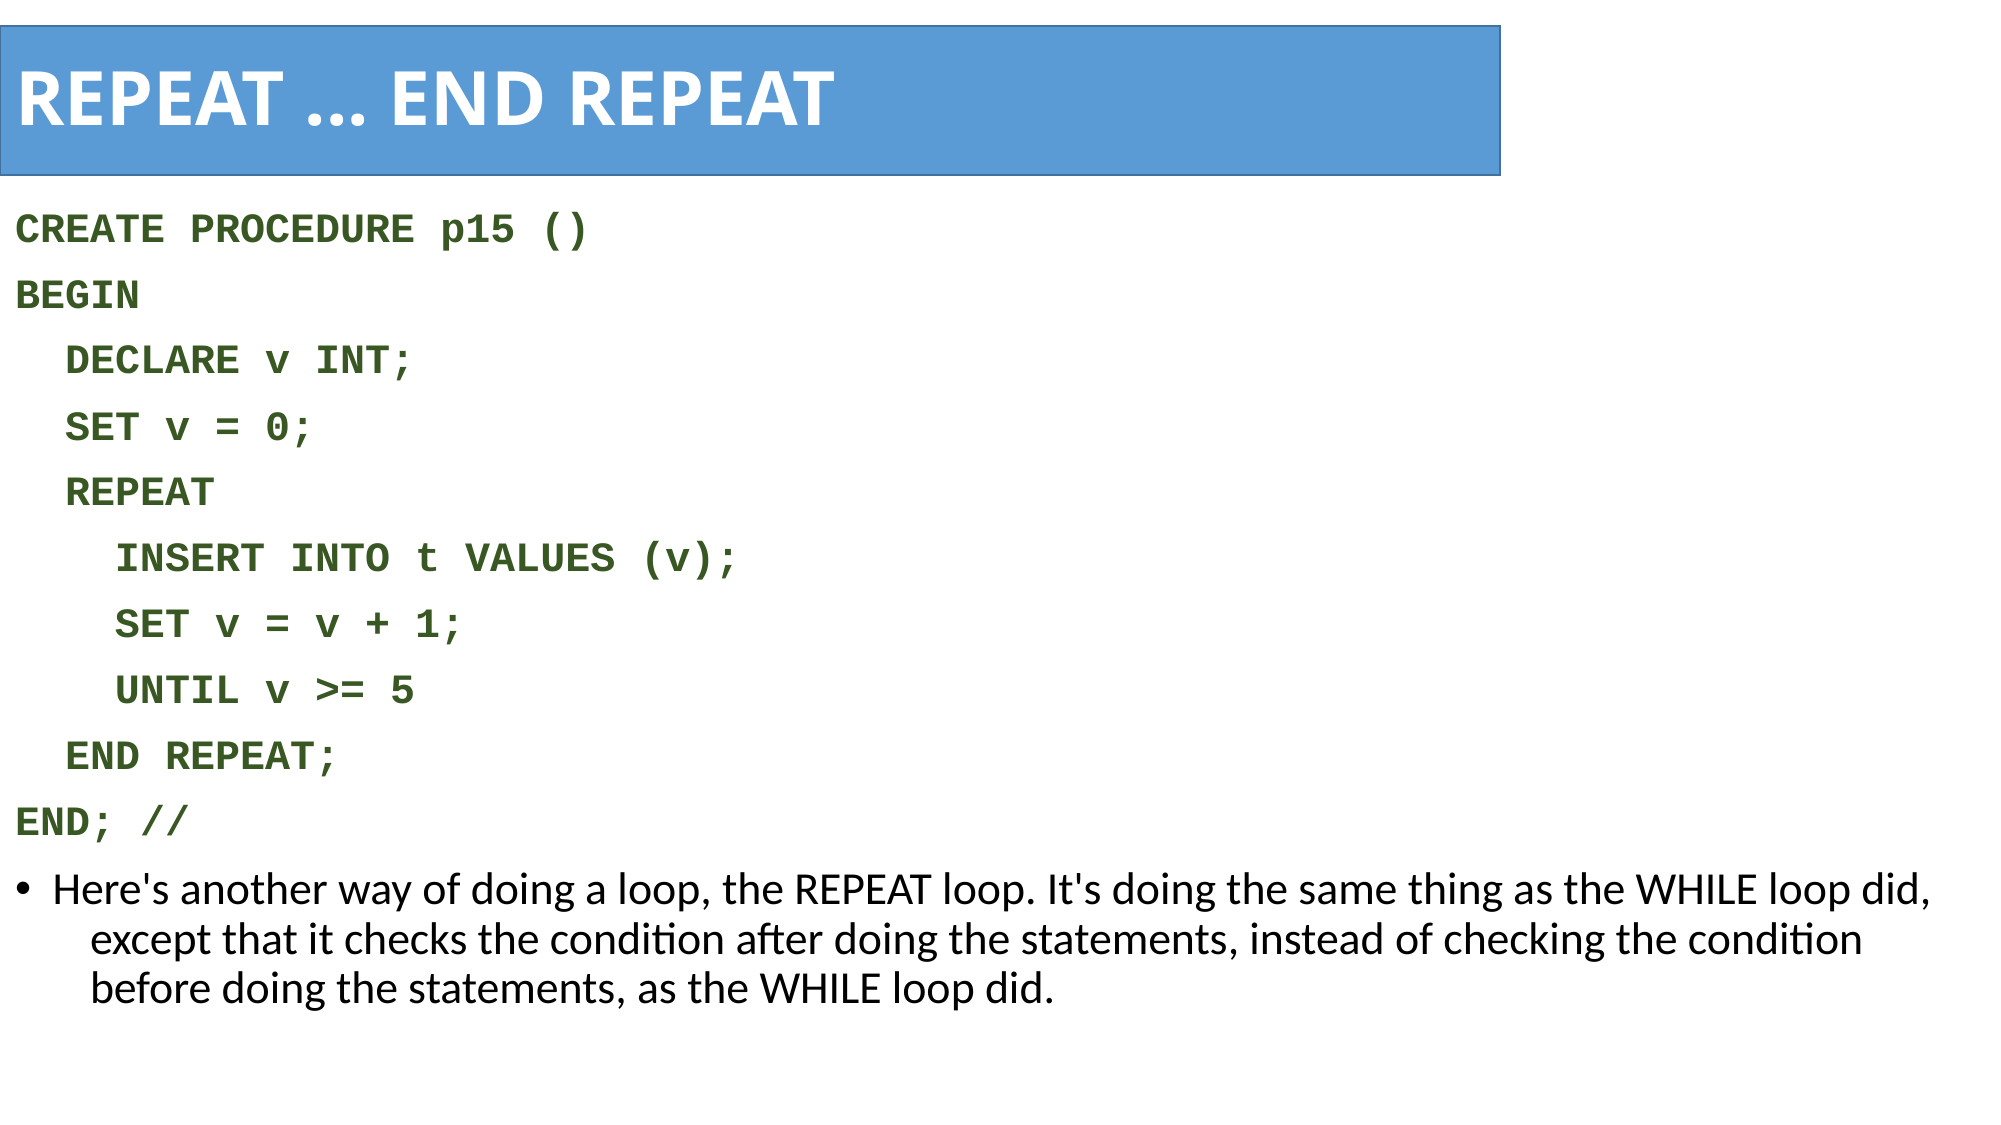

# REPEAT ... END REPEAT
CREATE PROCEDURE p15 ()
BEGIN
 DECLARE v INT;
 SET v = 0;
 REPEAT
 INSERT INTO t VALUES (v);
 SET v = v + 1;
 UNTIL v >= 5
 END REPEAT;
END; //
Here's another way of doing a loop, the REPEAT loop. It's doing the same thing as the WHILE loop did, except that it checks the condition after doing the statements, instead of checking the condition before doing the statements, as the WHILE loop did.